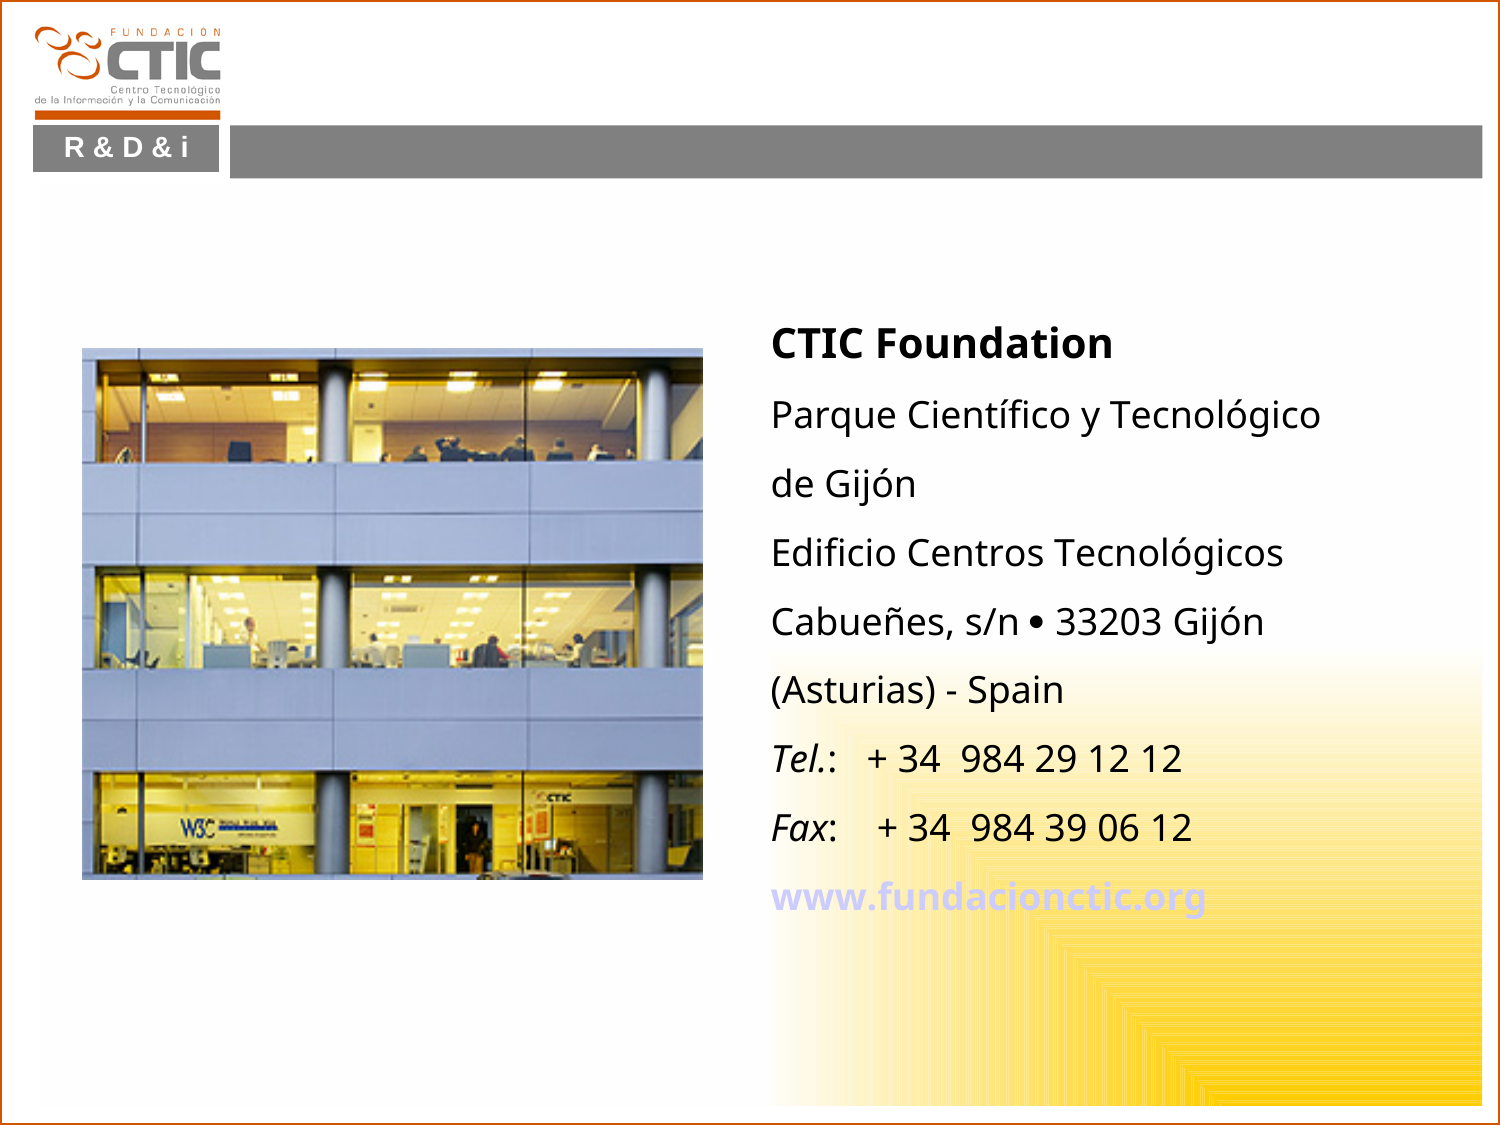

CTIC Foundation
Parque Científico y Tecnológico
de Gijón
Edificio Centros Tecnológicos
Cabueñes, s/n  33203 Gijón (Asturias) - Spain
Tel.: + 34 984 29 12 12
Fax: + 34 984 39 06 12
www.fundacionctic.org